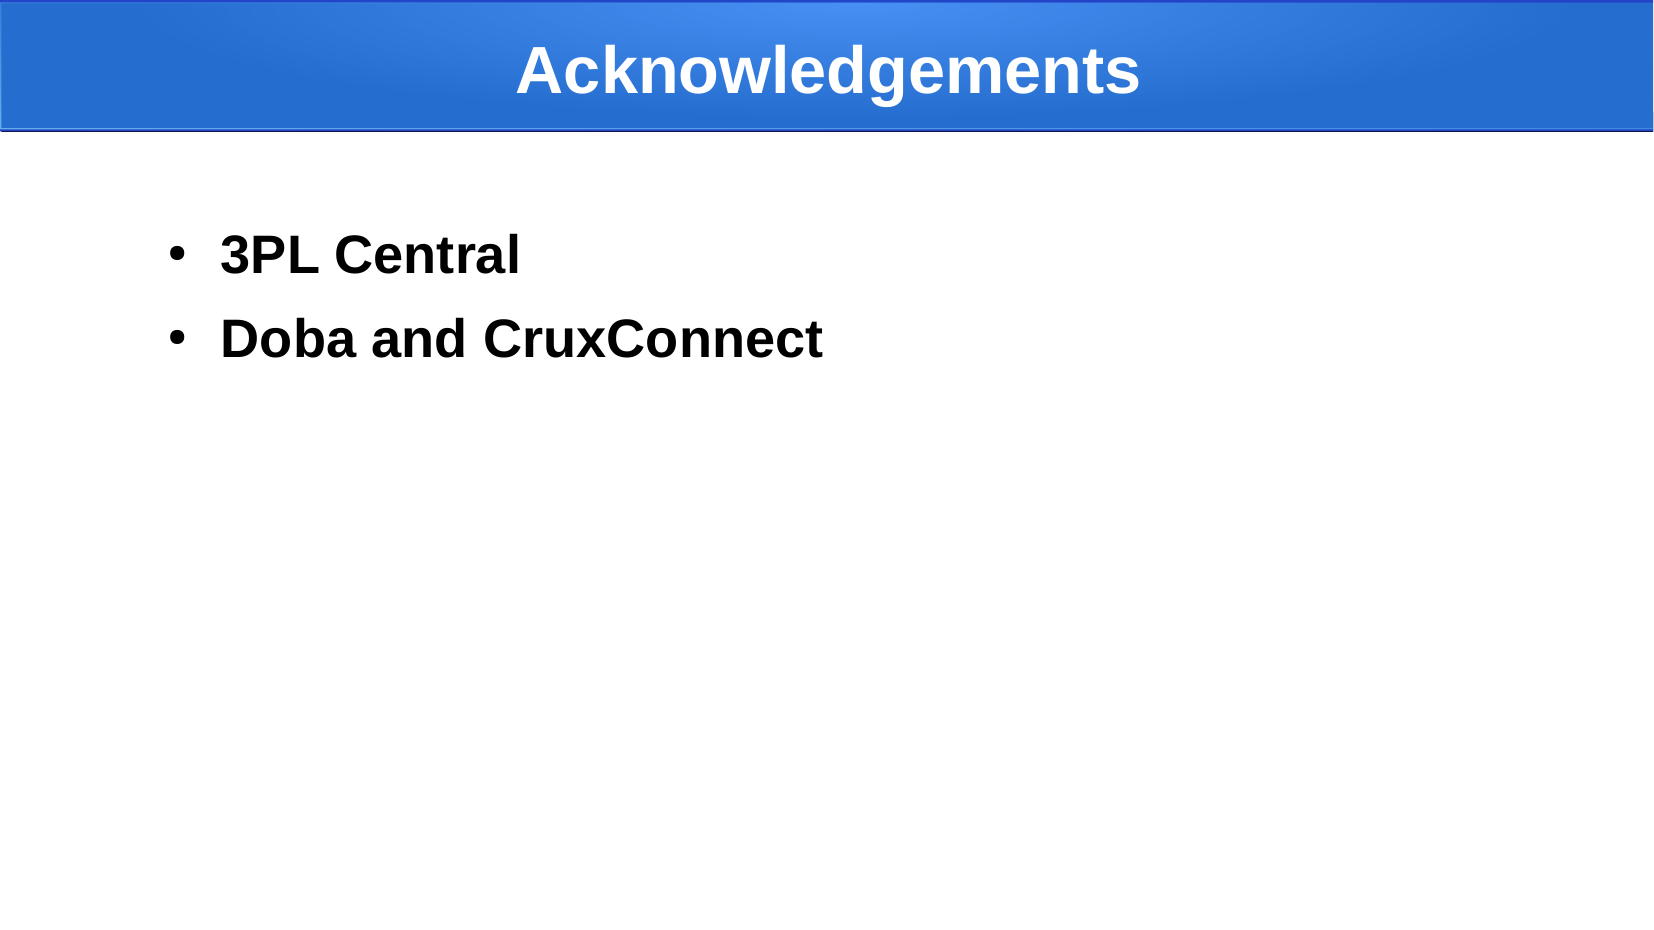

# Acknowledgements
3PL Central
Doba and CruxConnect